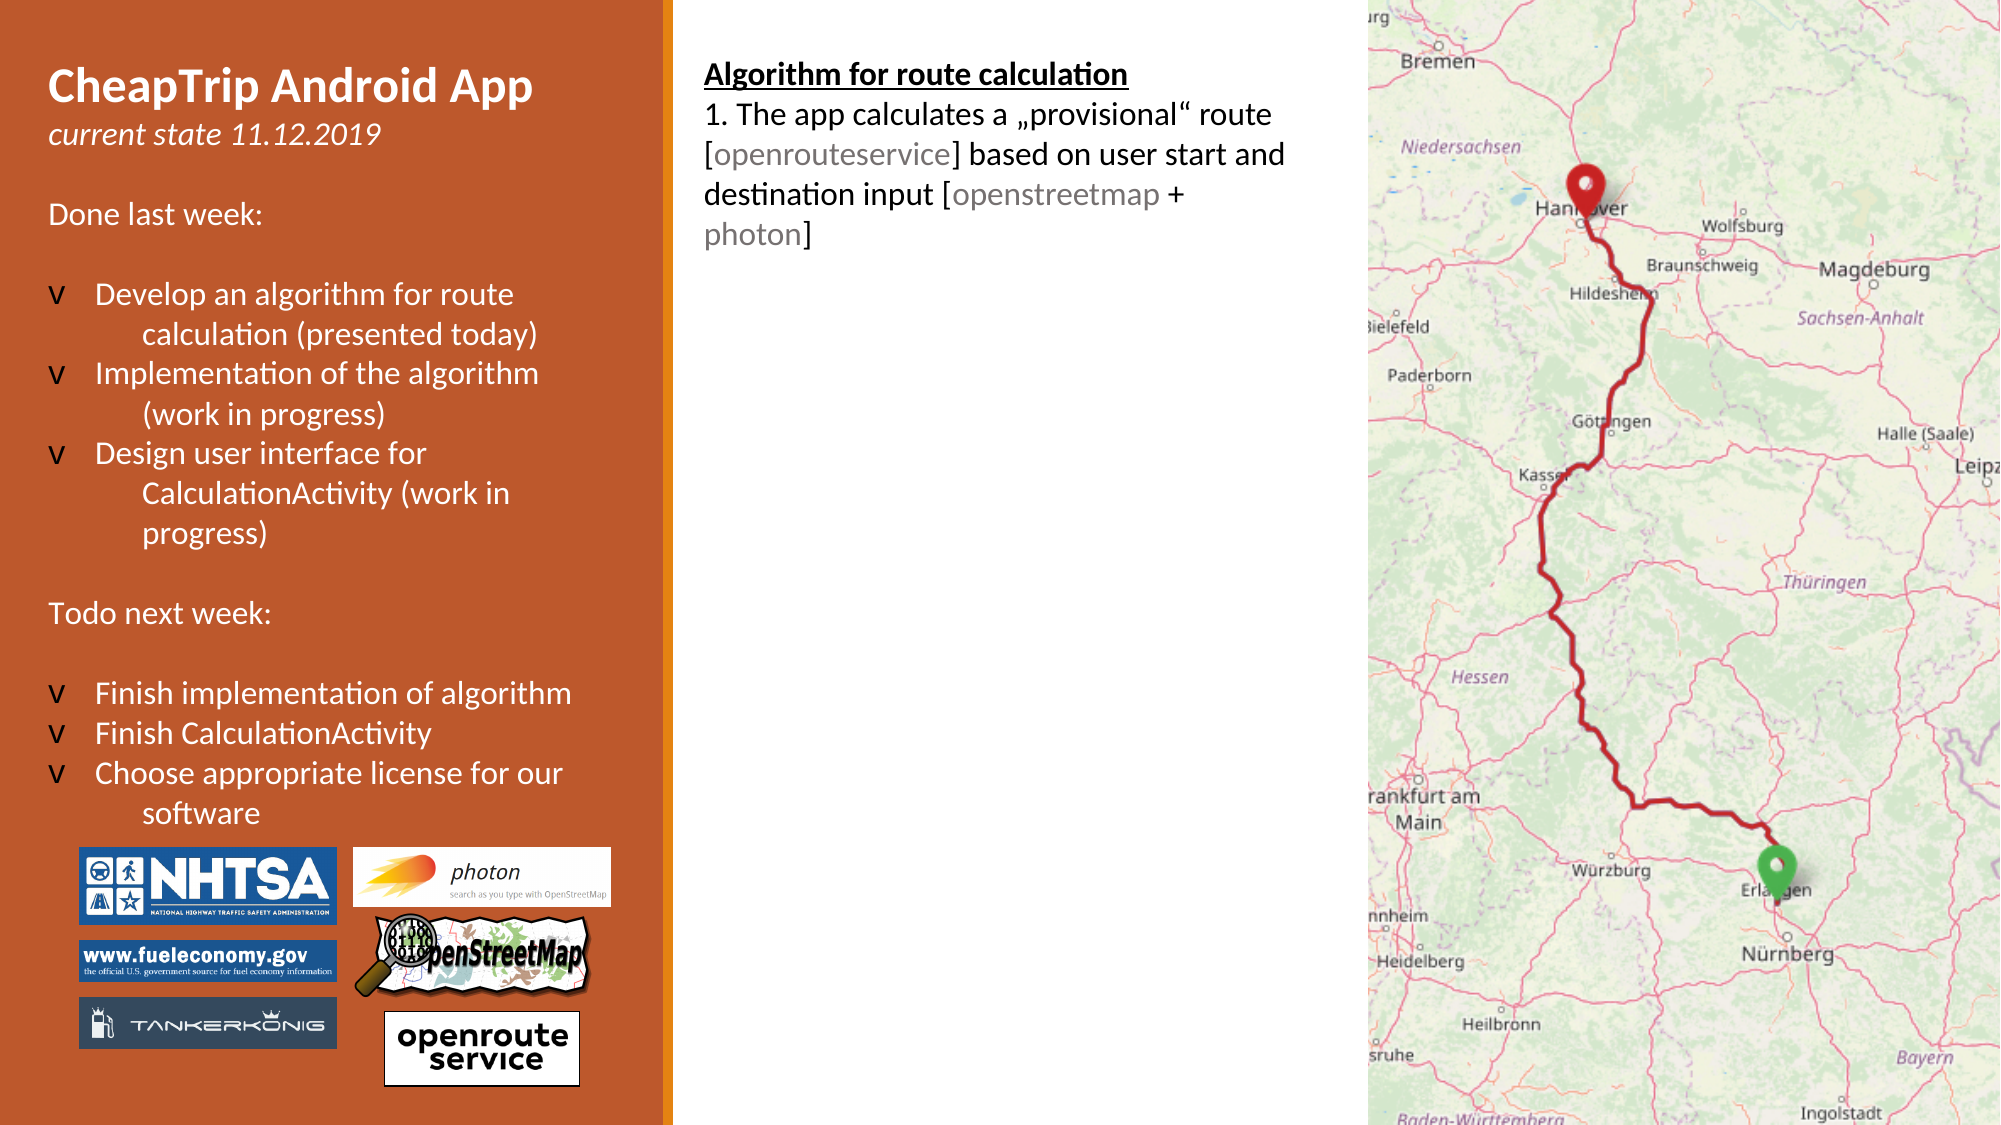

CheapTrip Android App
current state 11.12.2019
Done last week:
Develop an algorithm for route calculation (presented today)
Implementation of the algorithm (work in progress)
Design user interface for CalculationActivity (work in progress)
Todo next week:
Finish implementation of algorithm
Finish CalculationActivity
Choose appropriate license for our software
Algorithm for route calculation
1. The app calculates a „provisional“ route [openrouteservice] based on user start and destination input [openstreetmap + photon]